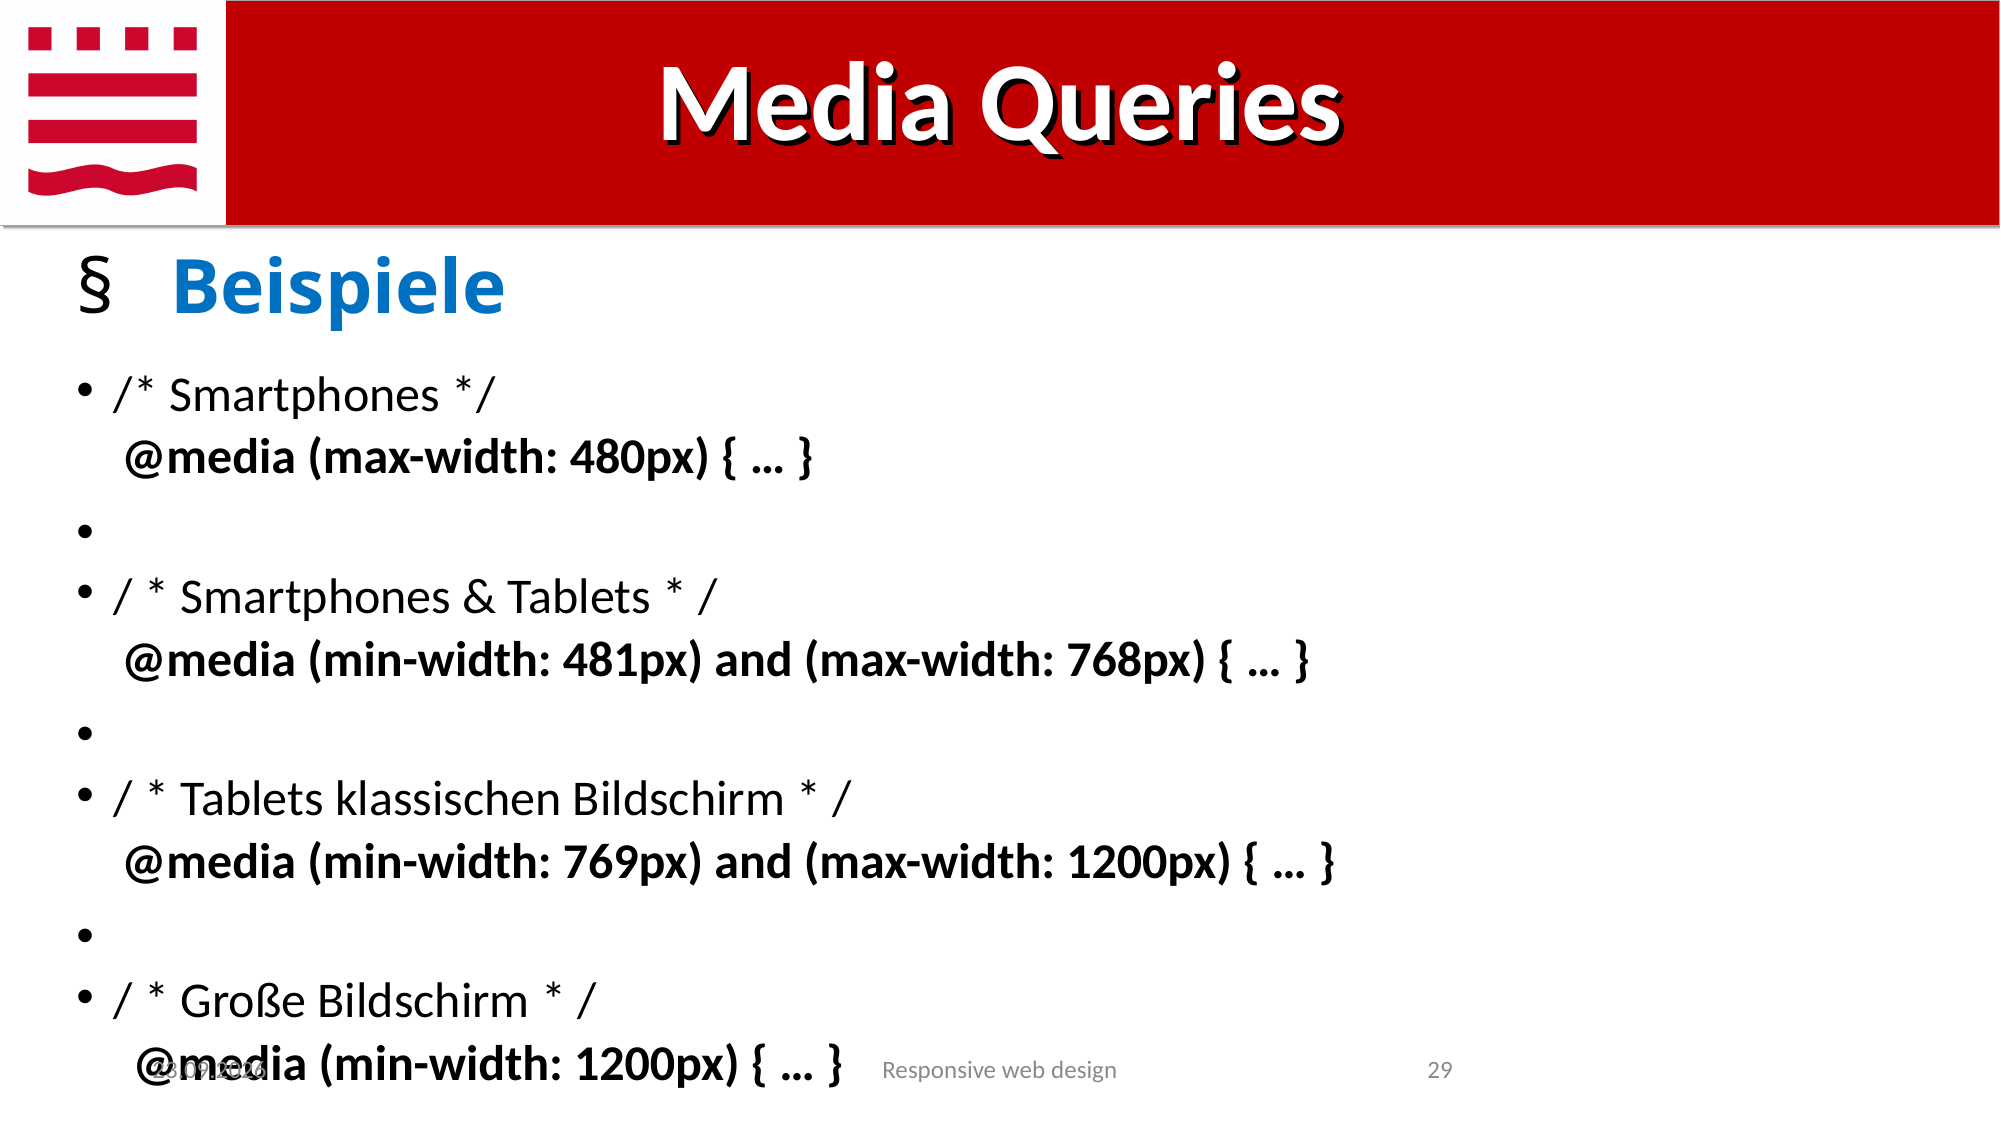

Media Queries
# Beispiele
/* Smartphones */
 @media (max-width: 480px) { … }
/ * Smartphones & Tablets * /
 @media (min-width: 481px) and (max-width: 768px) { … }
/ * Tablets klassischen Bildschirm * /
 @media (min-width: 769px) and (max-width: 1200px) { … }
/ * Große Bildschirm * /
 @media (min-width: 1200px) { … }
Responsive web design
29